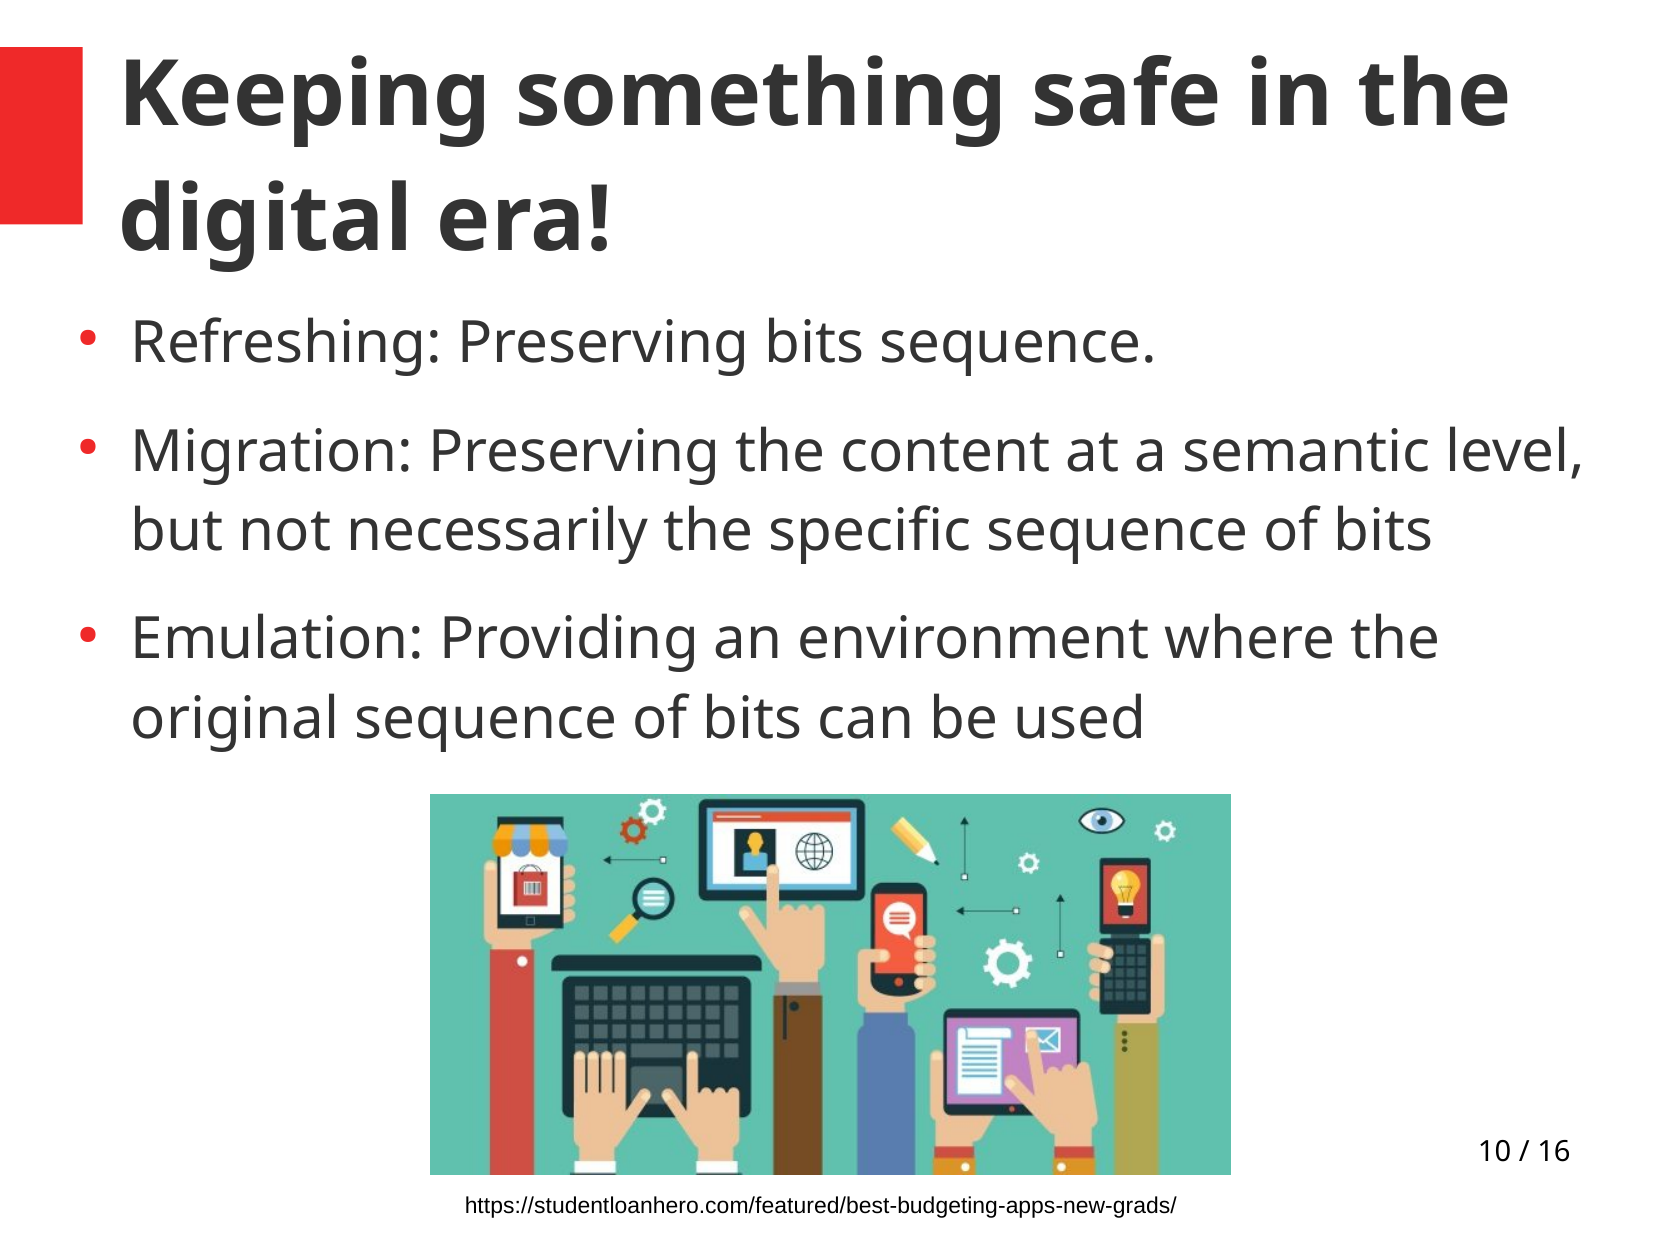

# Keeping something safe in the digital era!
Refreshing: Preserving bits sequence.
Migration: Preserving the content at a semantic level, but not necessarily the specific sequence of bits
Emulation: Providing an environment where the original sequence of bits can be used
10
https://studentloanhero.com/featured/best-budgeting-apps-new-grads/